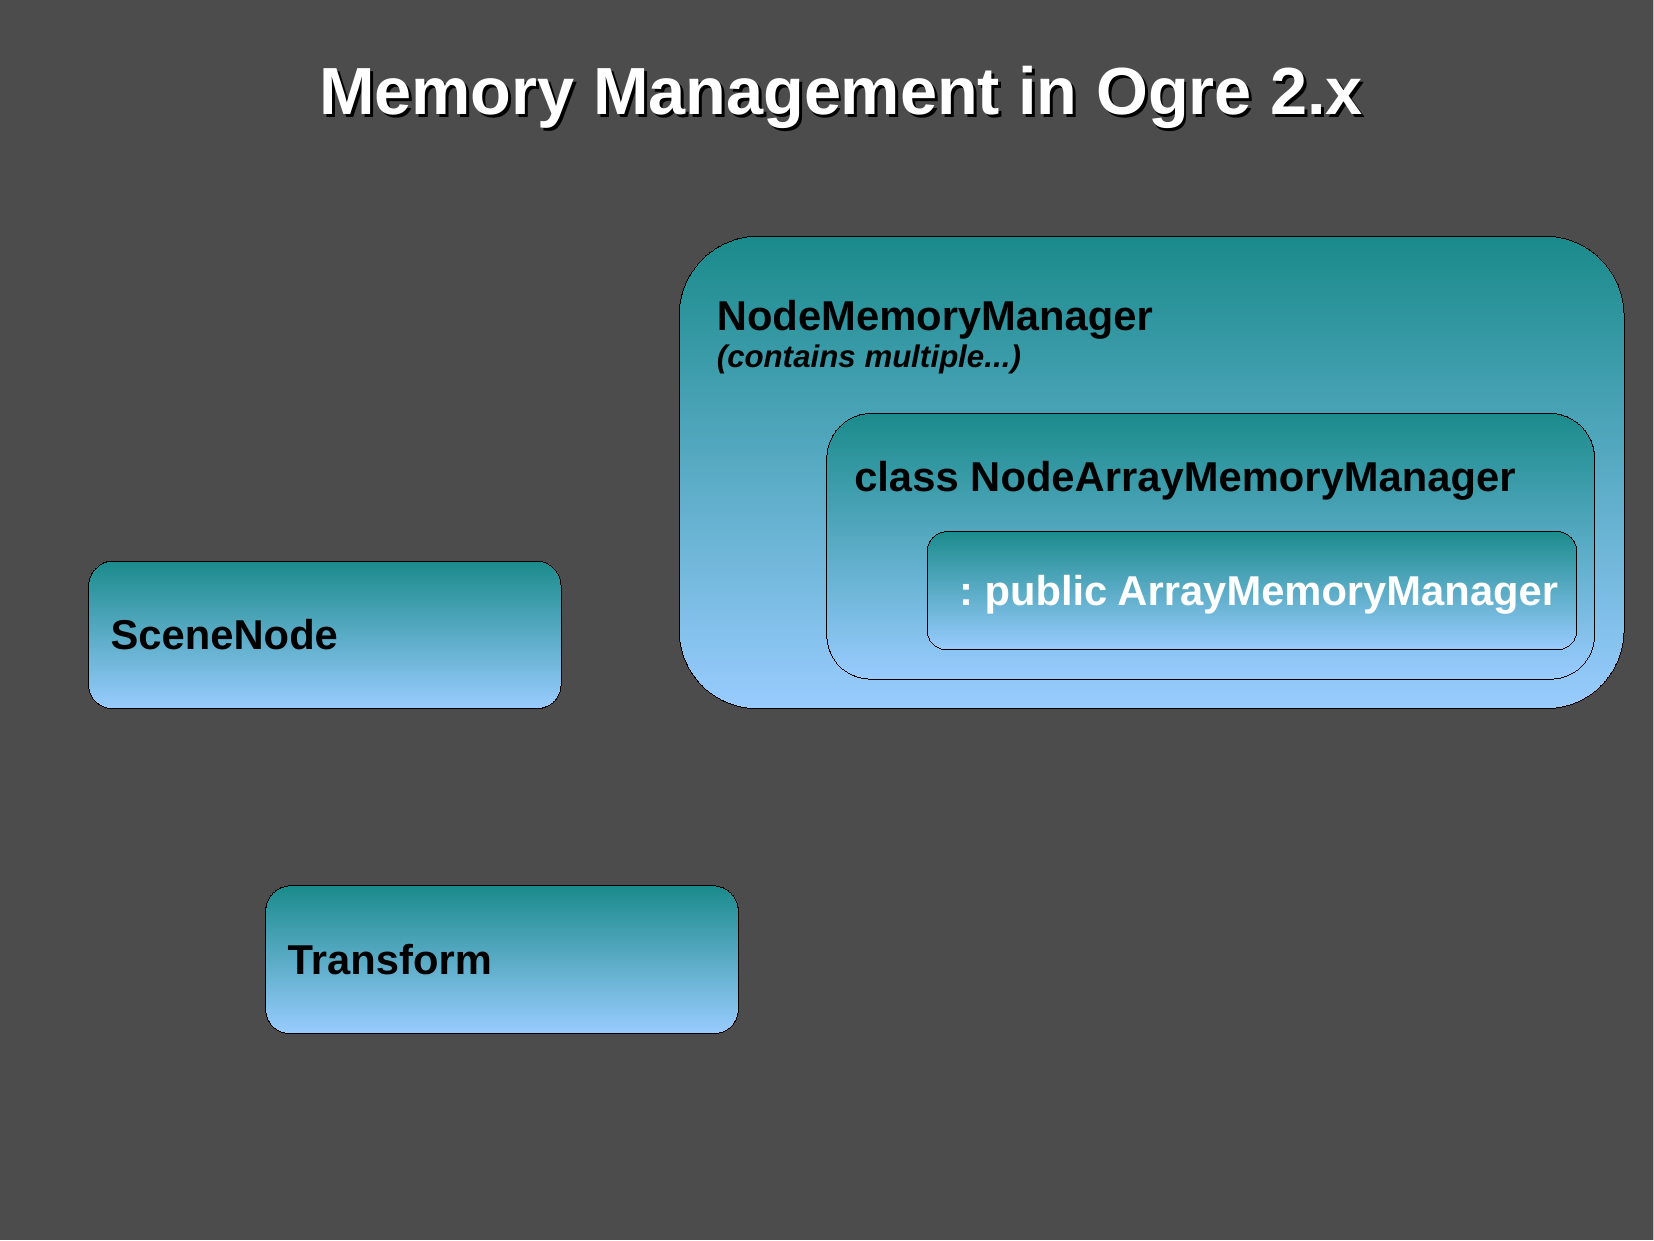

Memory Management in Ogre 2.x
NodeMemoryManager
(contains multiple...)
class NodeArrayMemoryManager
 : public ArrayMemoryManager
SceneNode
Transform